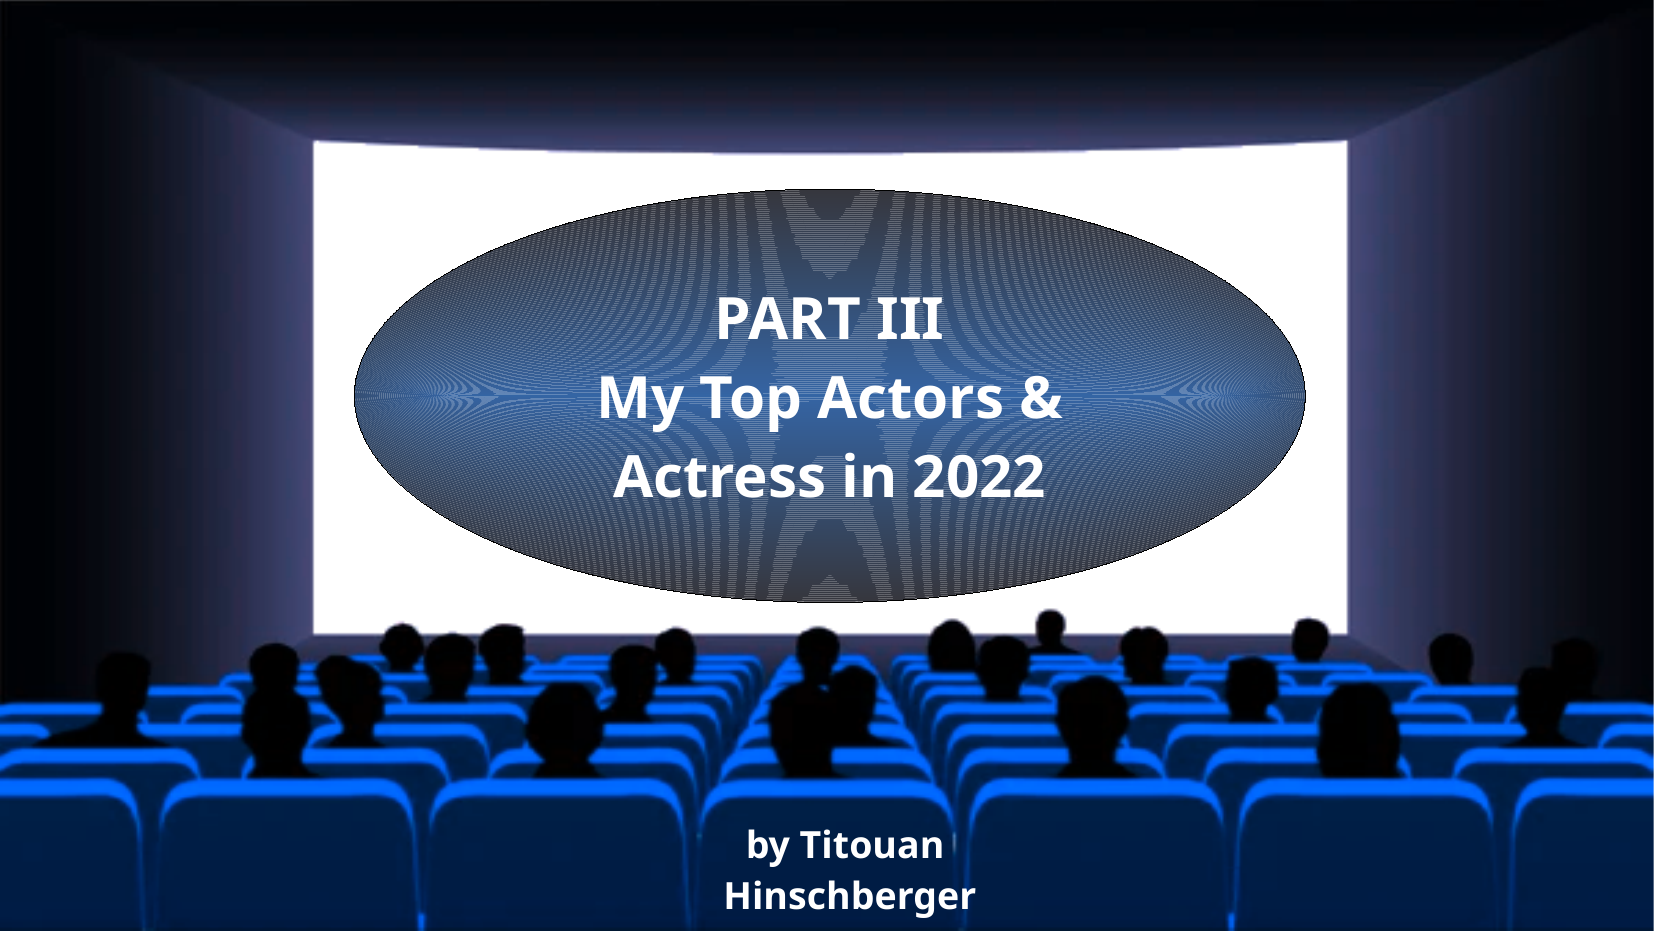

PART III
My Top Actors & Actress in 2022